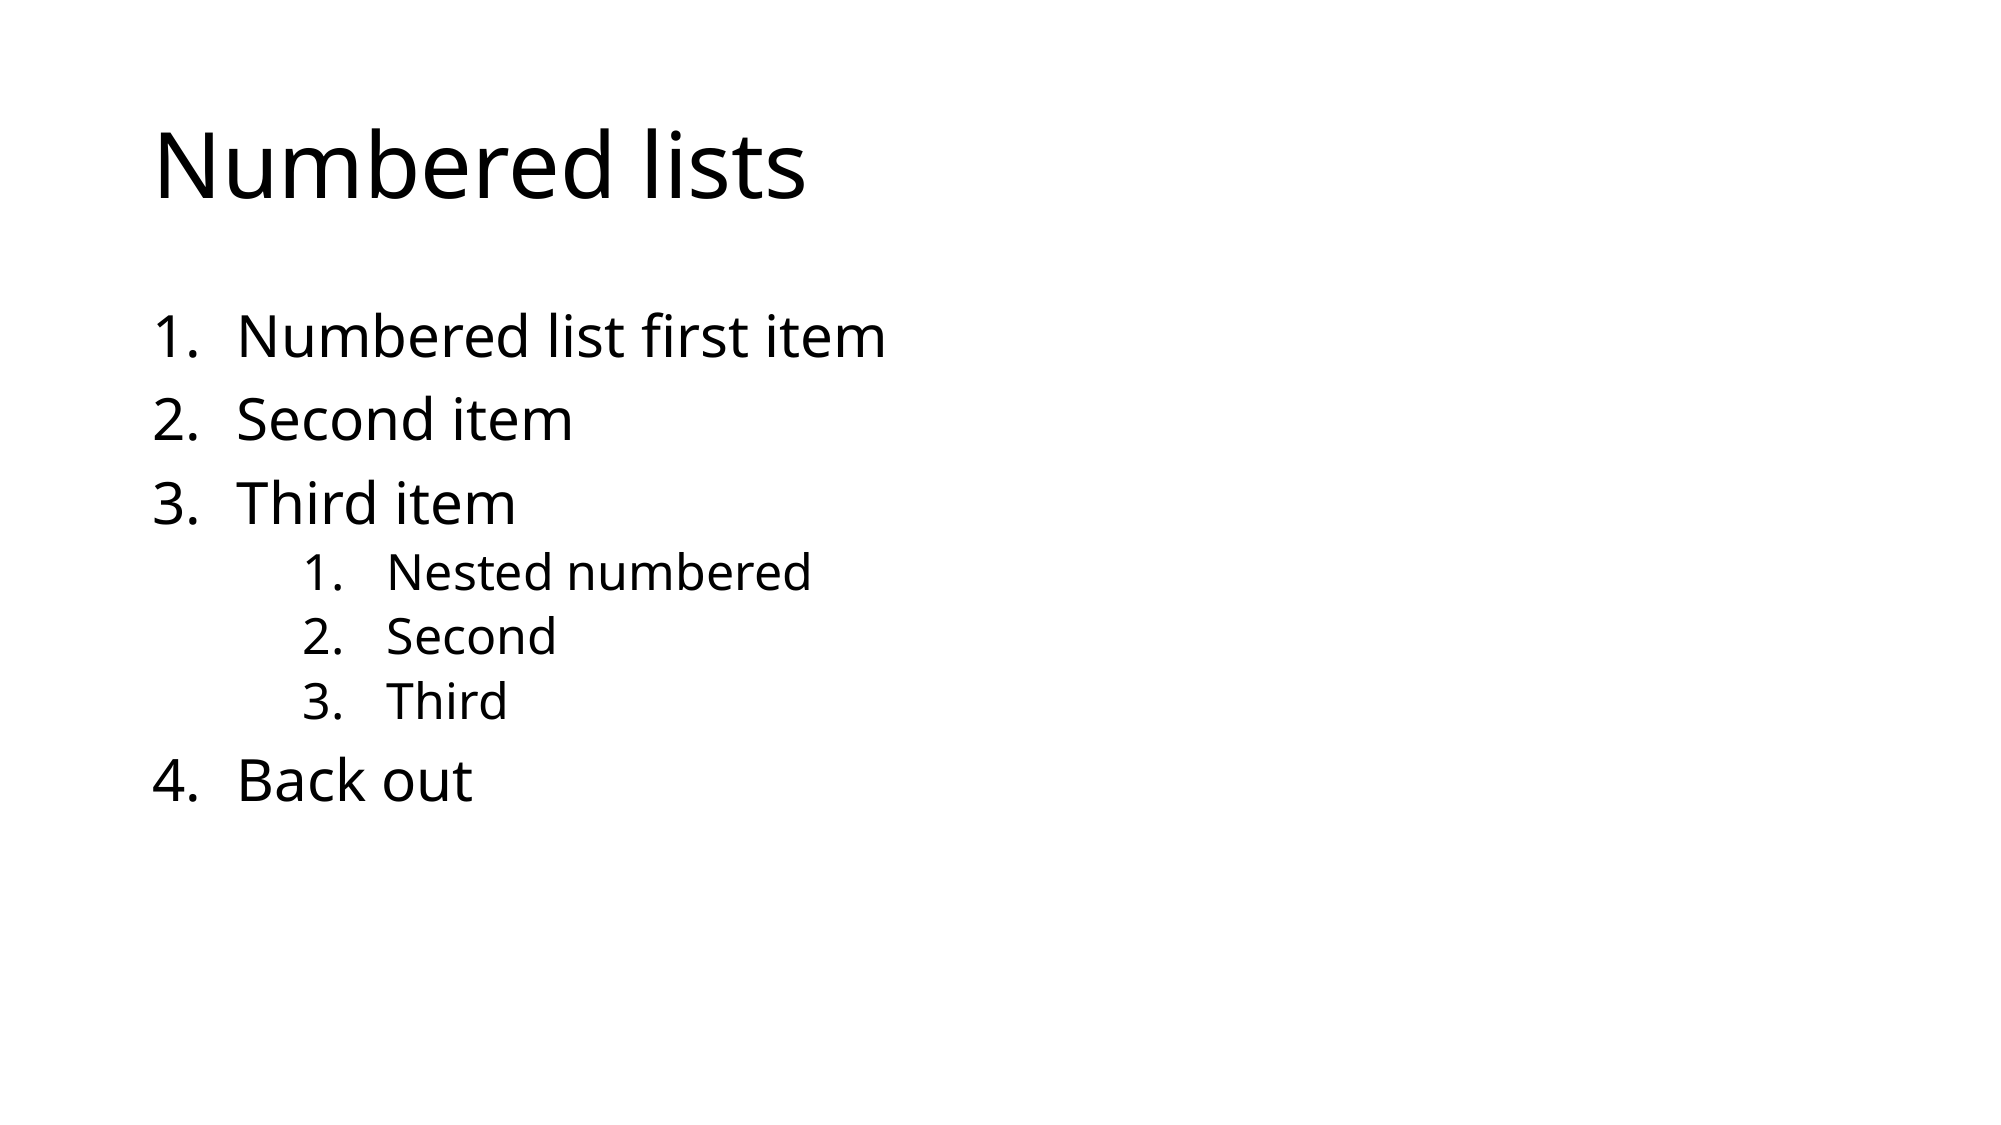

# Numbered lists
Numbered list first item
Second item
Third item
Nested numbered
Second
Third
Back out